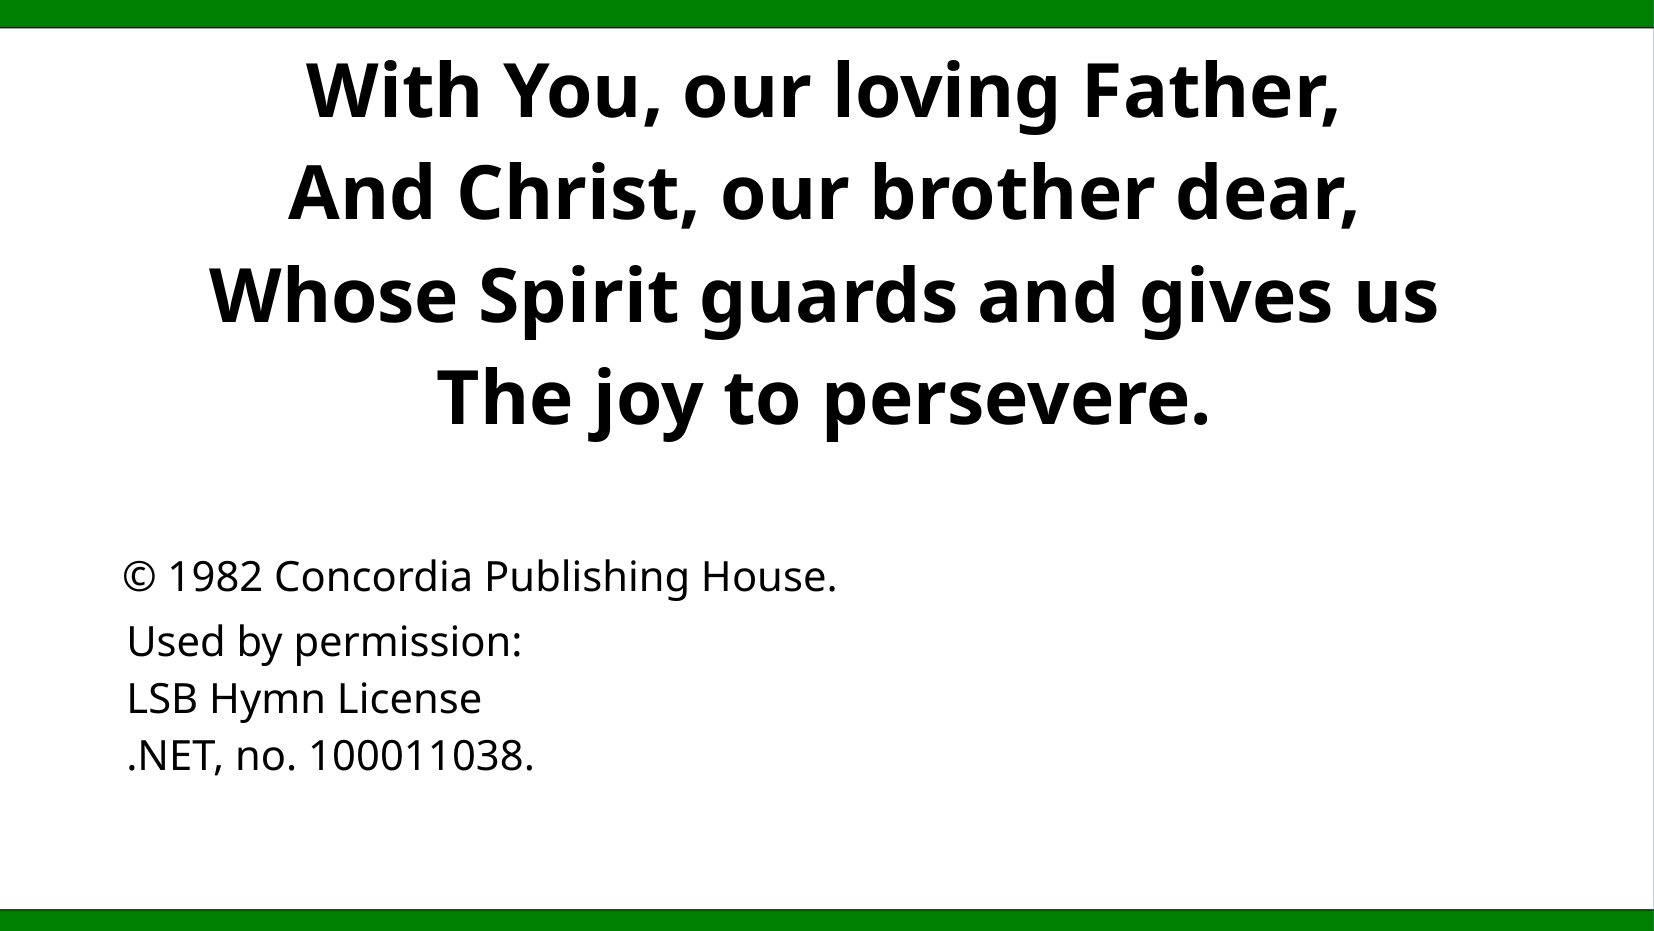

With You, our loving Father,
And Christ, our brother dear,
Whose Spirit guards and gives us
The joy to persevere.
 © 1982 Concordia Publishing House.
 Used by permission:
 LSB Hymn License
 .NET, no. 100011038.